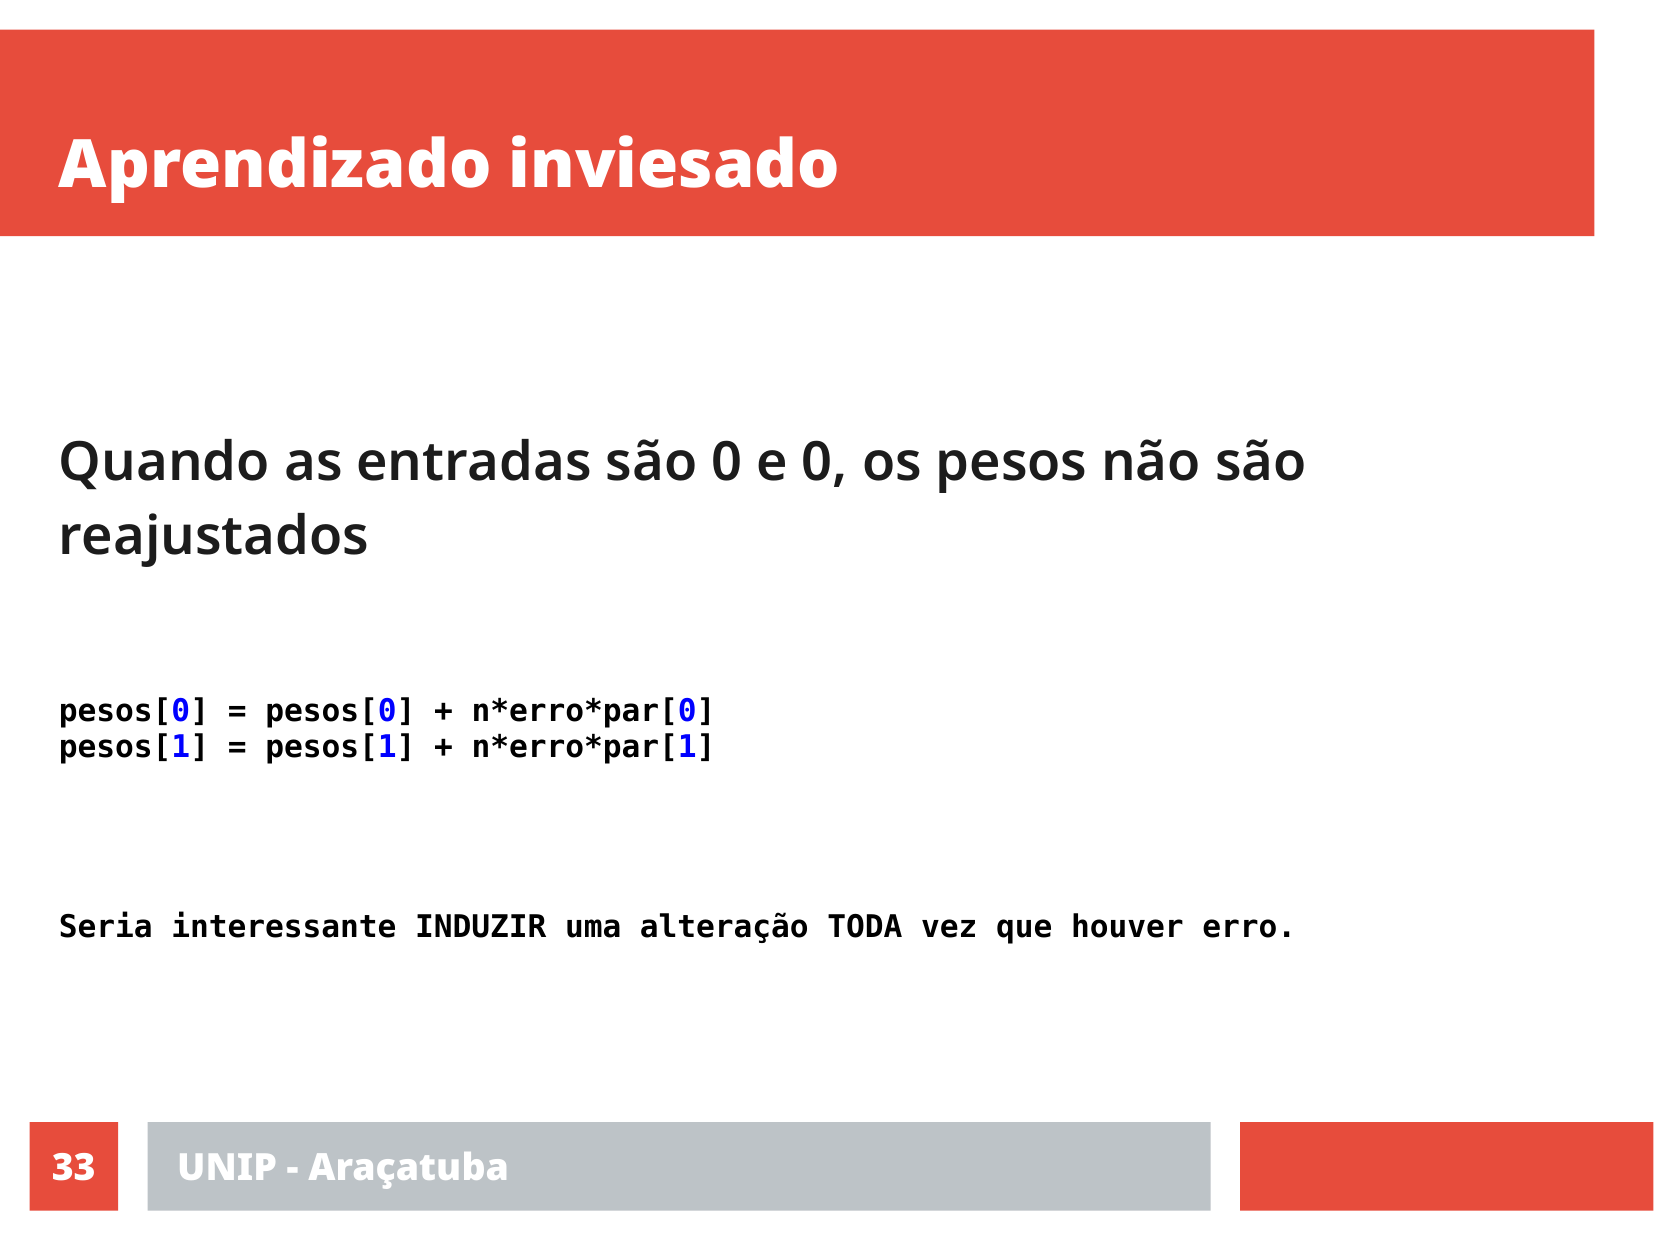

# Aprendizado inviesado
Quando as entradas são 0 e 0, os pesos não são reajustados
pesos[0] = pesos[0] + n*erro*par[0]
pesos[1] = pesos[1] + n*erro*par[1]
Seria interessante INDUZIR uma alteração TODA vez que houver erro.
33
UNIP - Araçatuba